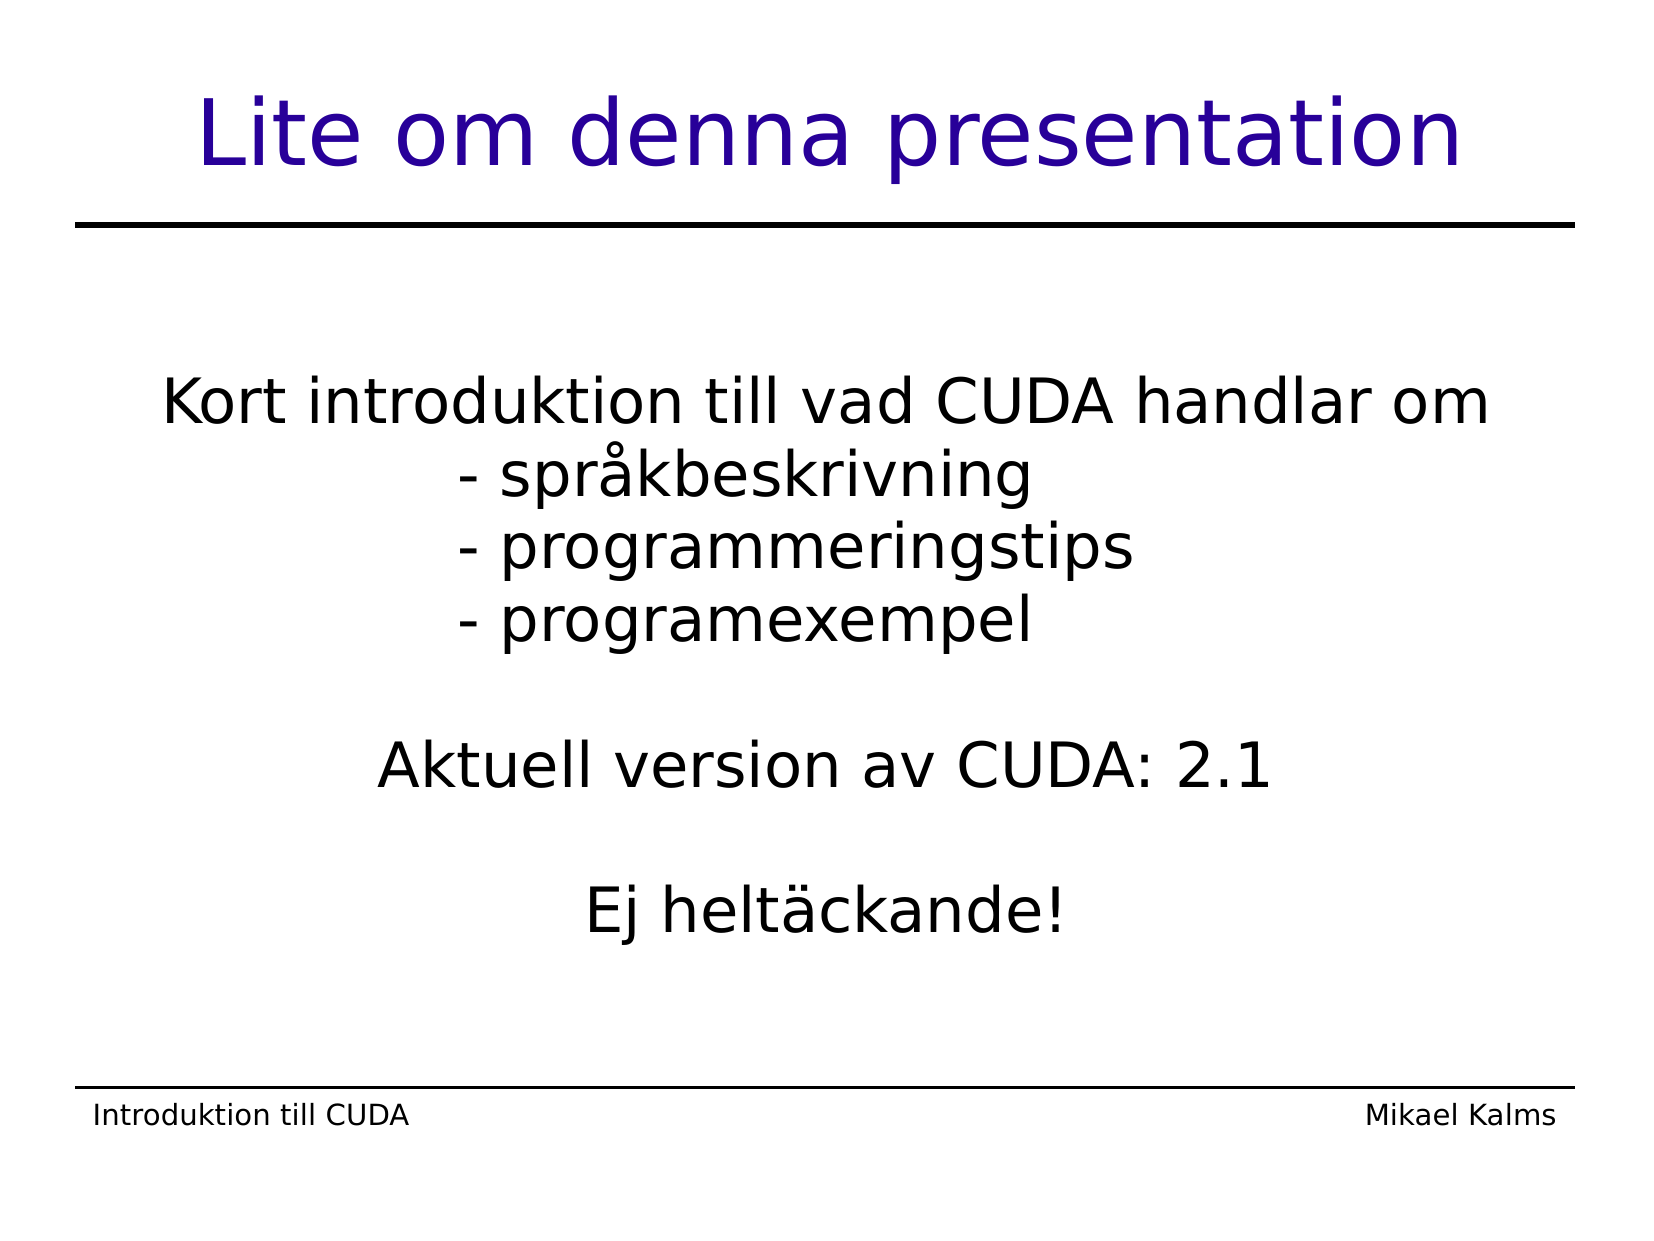

# Lite om denna presentation
Kort introduktion till vad CUDA handlar om
					- språkbeskrivning
					- programmeringstips
					- programexempel
Aktuell version av CUDA: 2.1
Ej heltäckande!
Introduktion till CUDA
Mikael Kalms